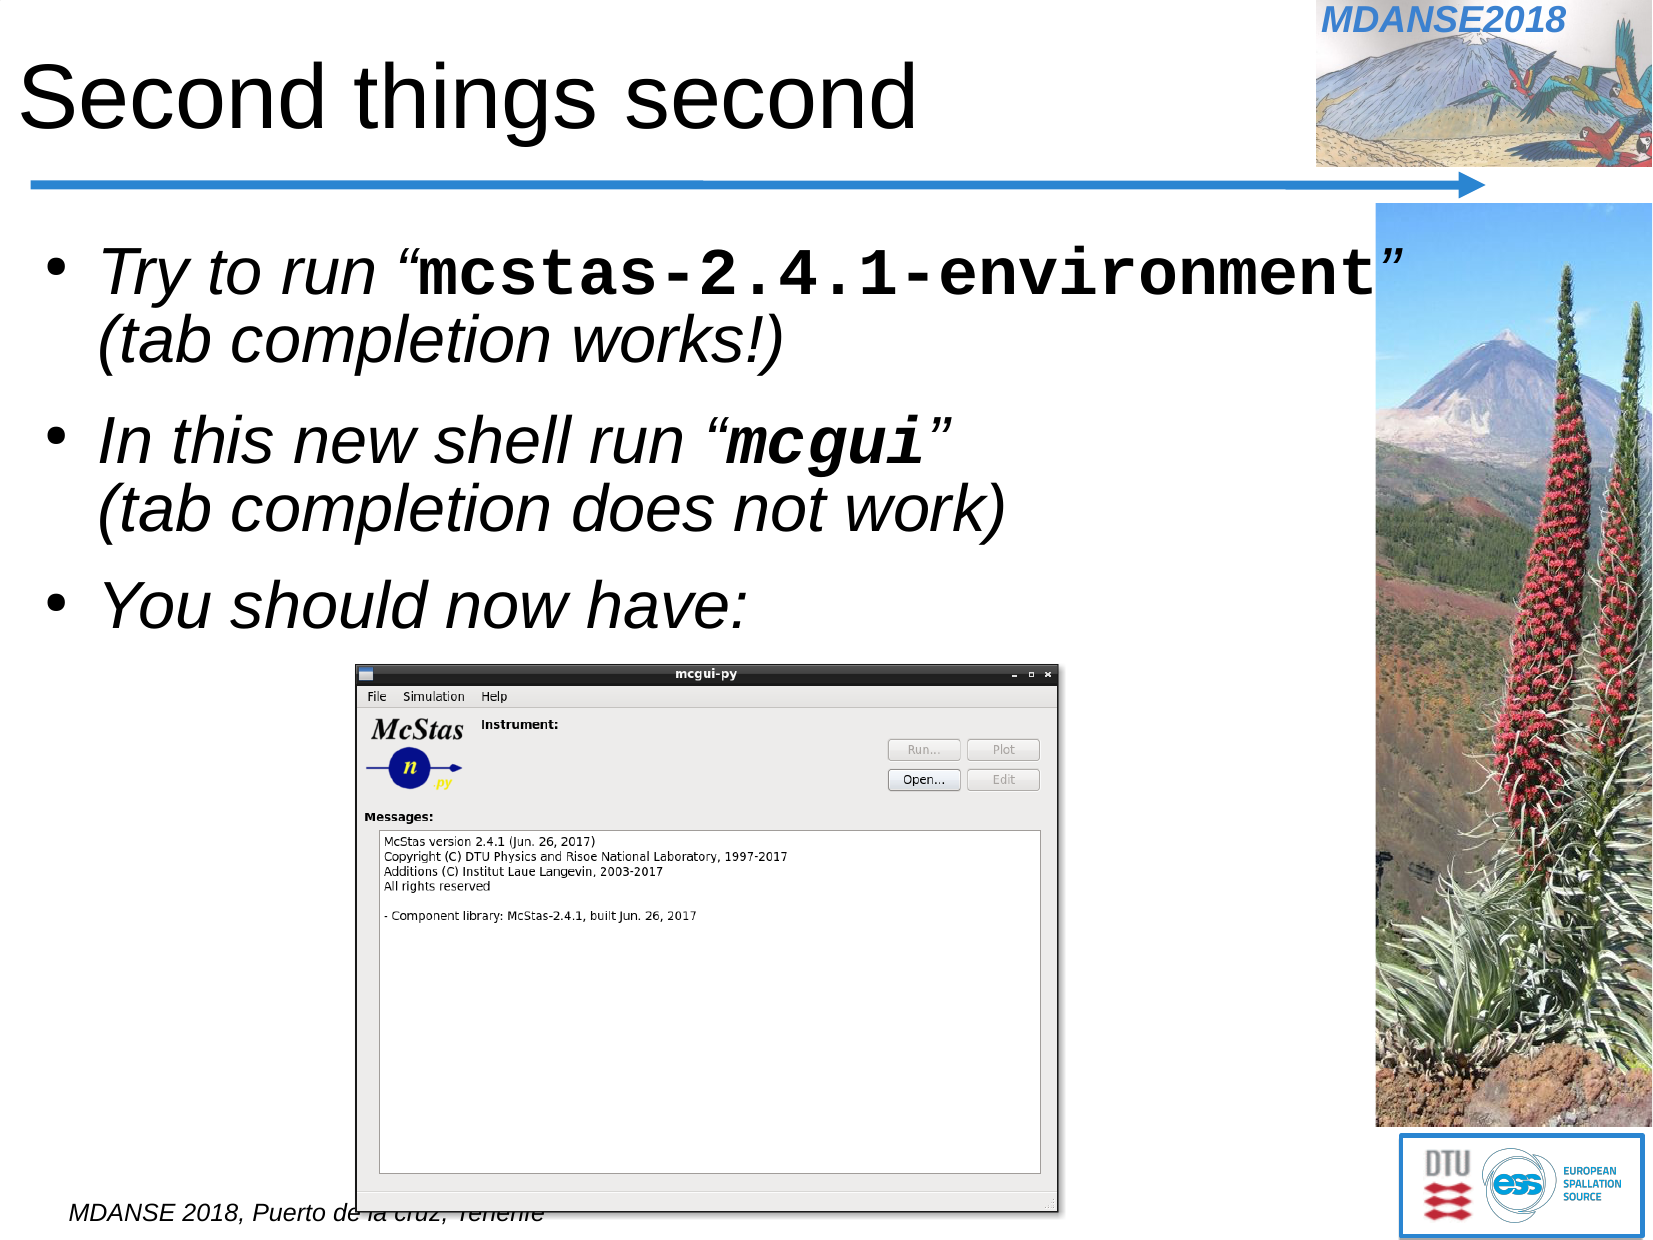

# Second things second
Try to run “mcstas-2.4.1-environment” (tab completion works!)
In this new shell run “mcgui”
(tab completion does not work)
You should now have: